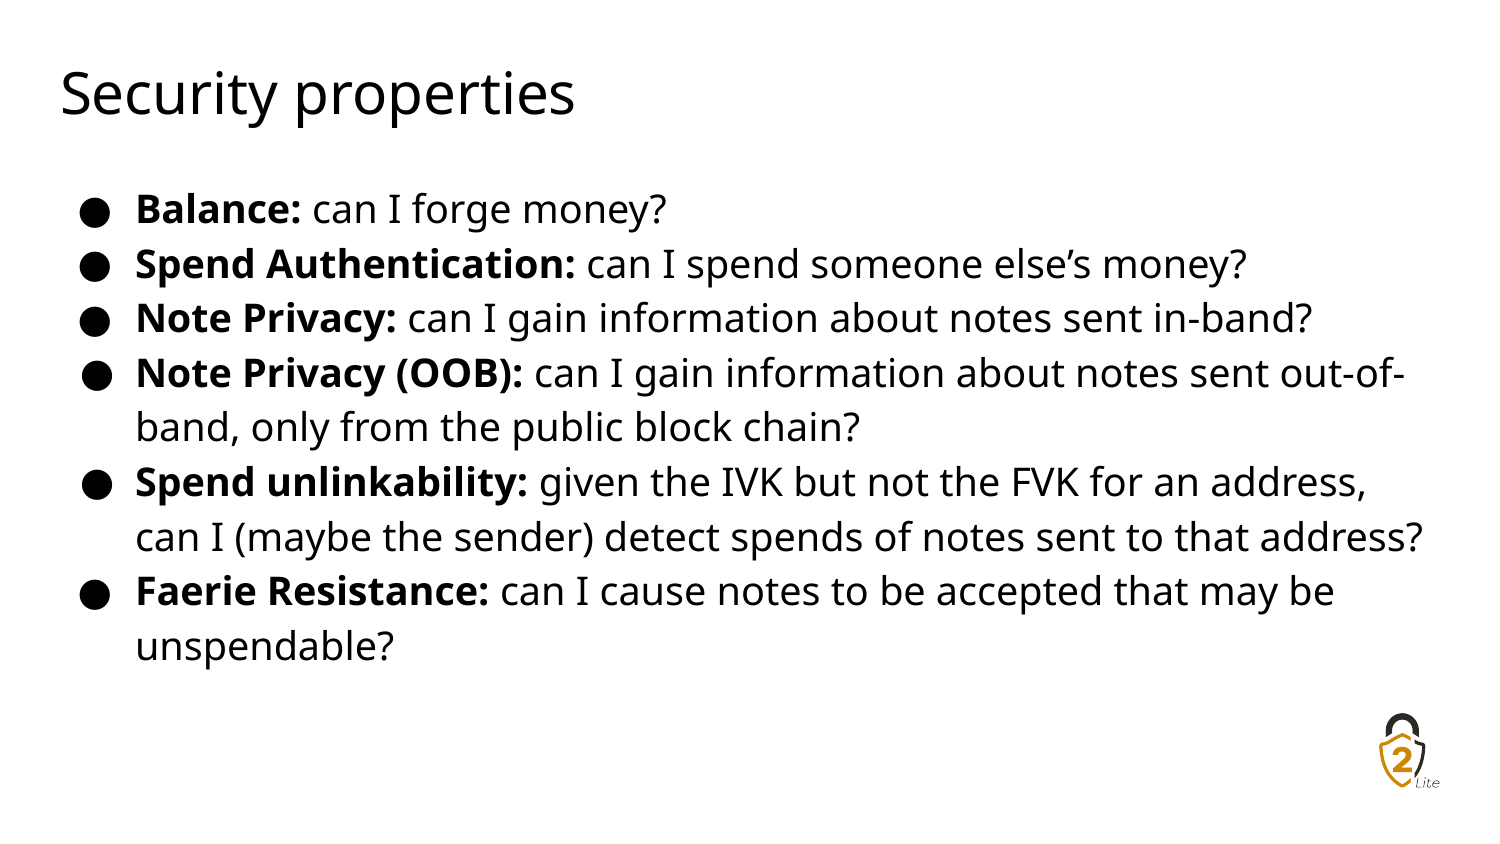

# Security properties
Balance: can I forge money?
Spend Authentication: can I spend someone else’s money?
Note Privacy: can I gain information about notes sent in-band?
Note Privacy (OOB): can I gain information about notes sent out-of-band, only from the public block chain?
Spend unlinkability: given the IVK but not the FVK for an address, can I (maybe the sender) detect spends of notes sent to that address?
Faerie Resistance: can I cause notes to be accepted that may be unspendable?